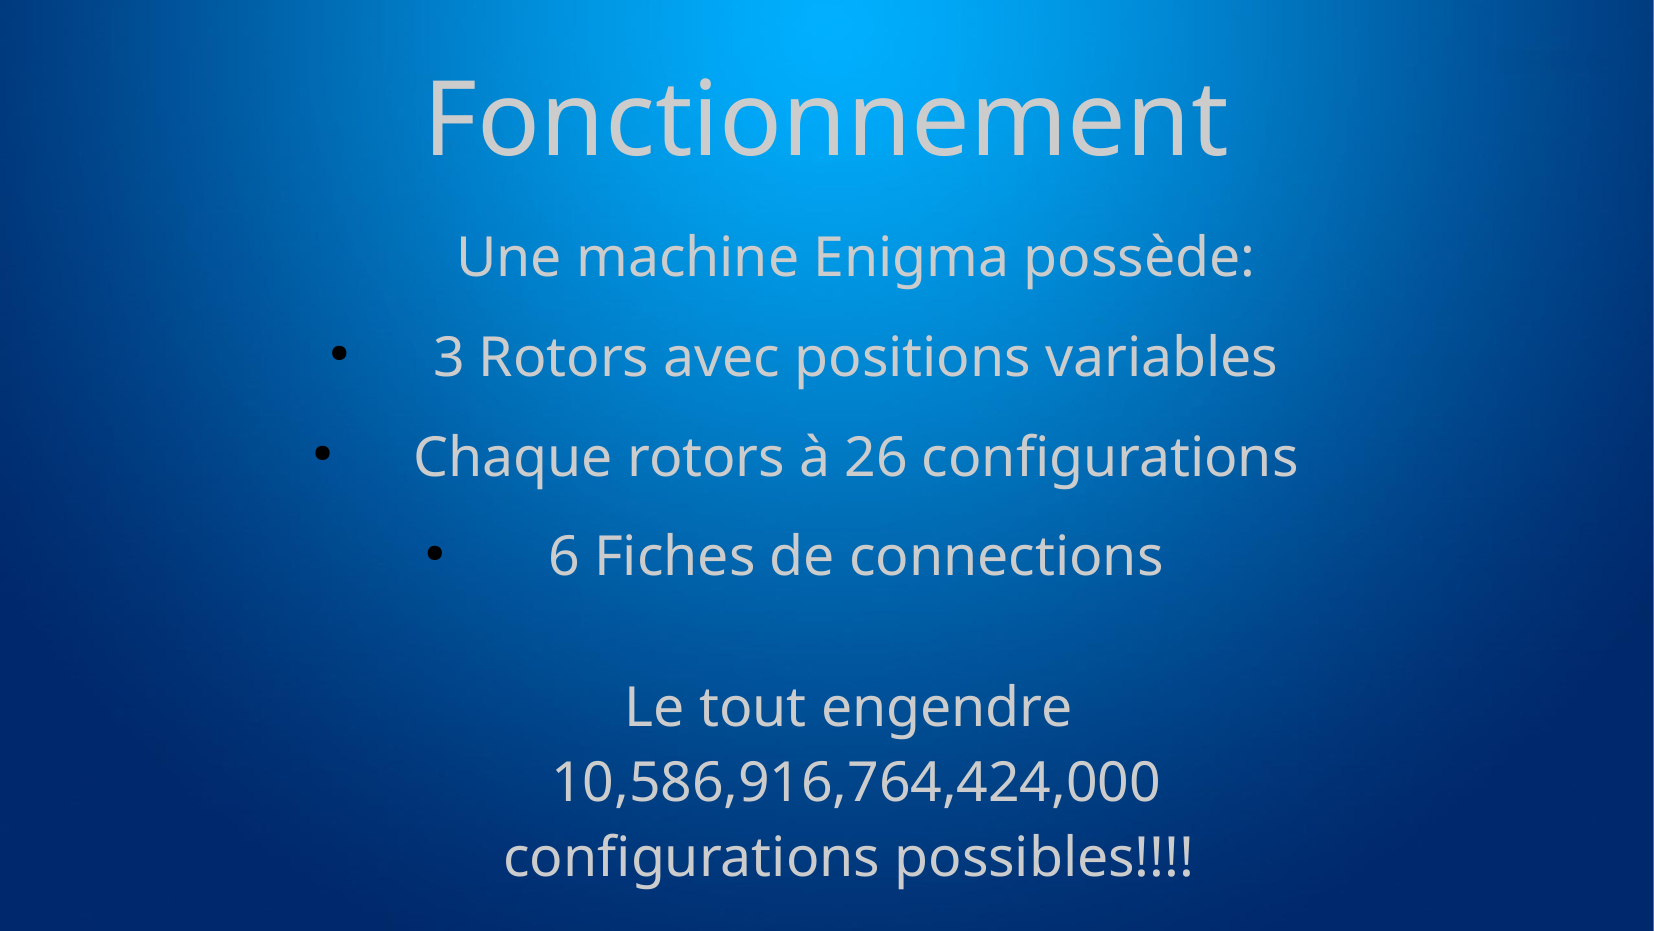

# Fonctionnement
Une machine Enigma possède:
3 Rotors avec positions variables
Chaque rotors à 26 configurations
6 Fiches de connections
Le tout engendre
10,586,916,764,424,000
configurations possibles!!!!